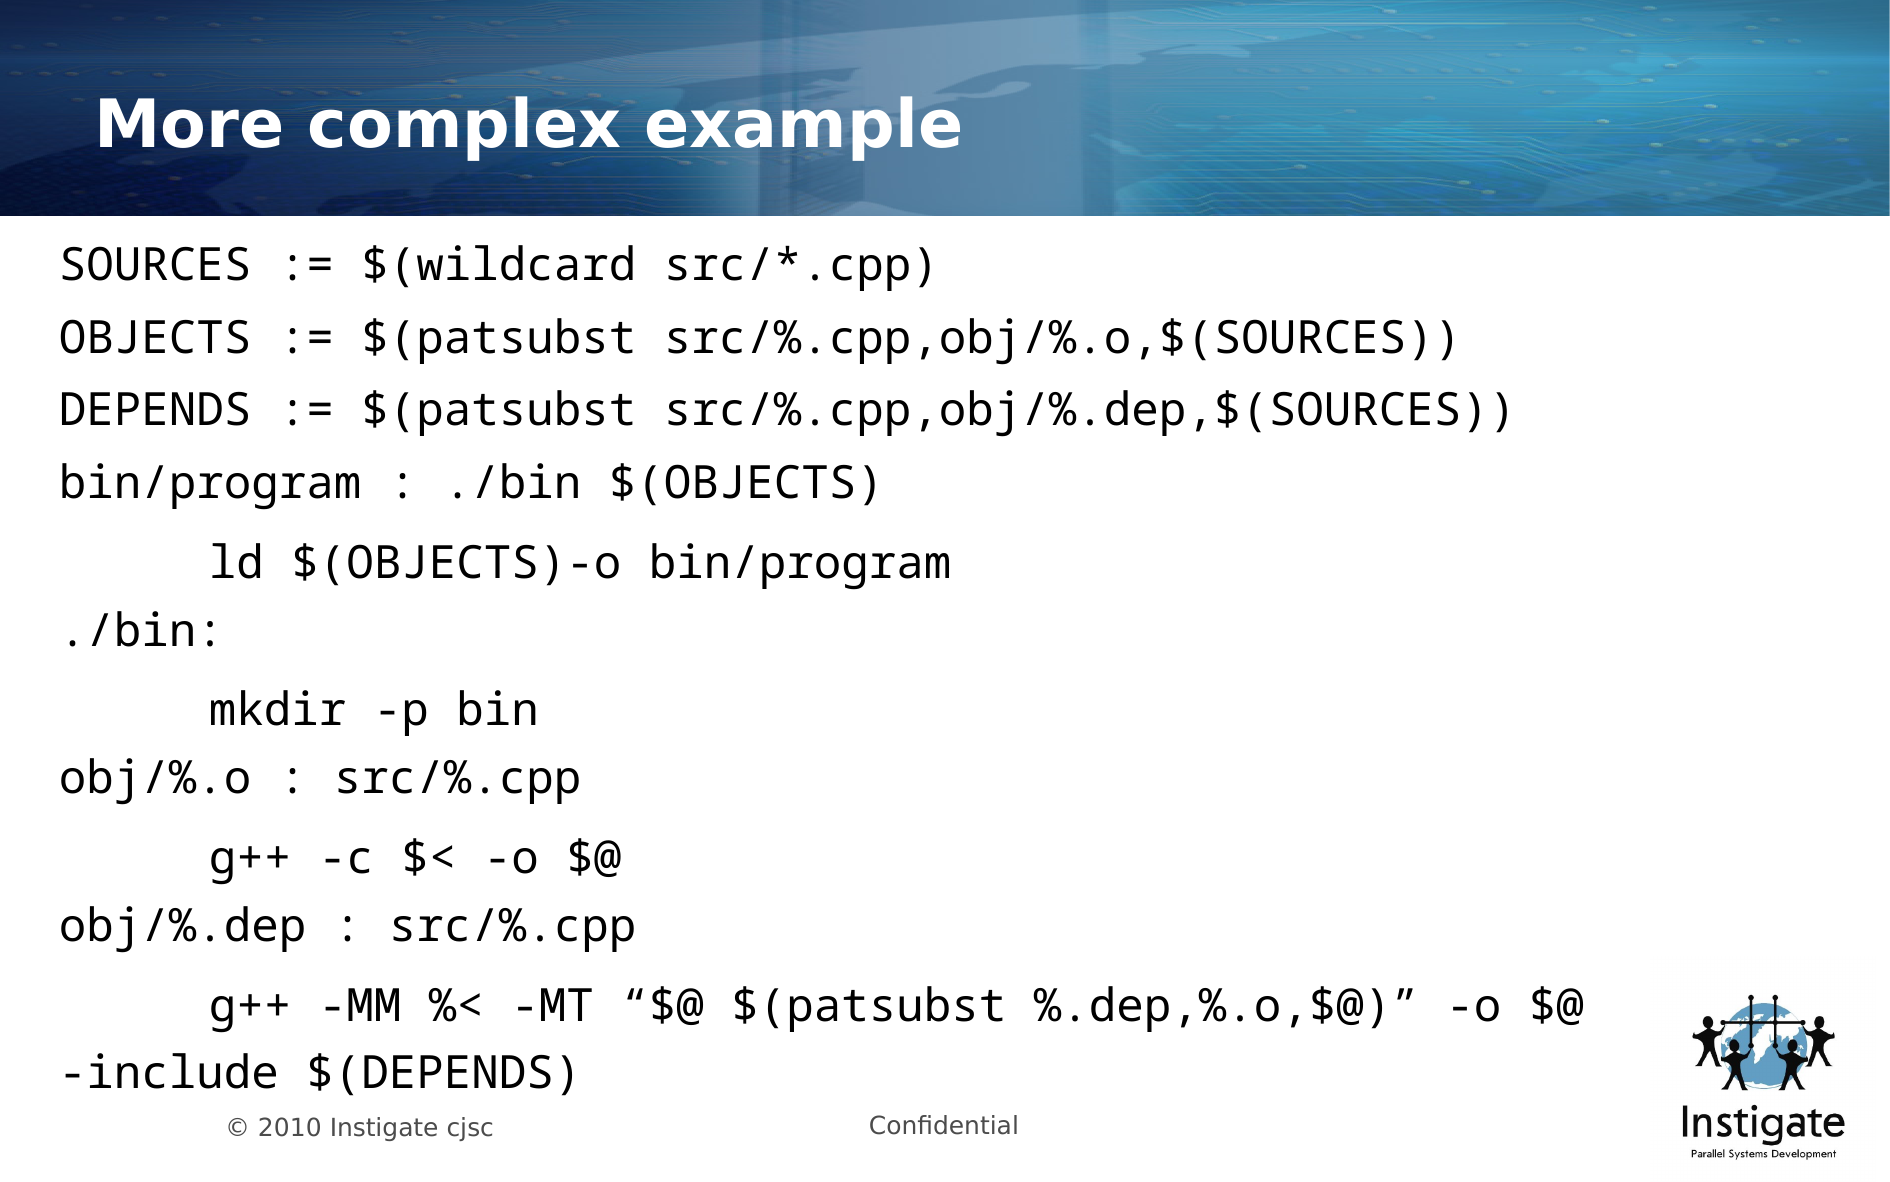

# More complex example
SOURCES := $(wildcard src/*.cpp)
OBJECTS := $(patsubst src/%.cpp,obj/%.o,$(SOURCES))
DEPENDS := $(patsubst src/%.cpp,obj/%.dep,$(SOURCES))
bin/program : ./bin $(OBJECTS)
ld $(OBJECTS)-o bin/program
./bin:
mkdir -p bin
obj/%.o : src/%.cpp
g++ -c $< -o $@
obj/%.dep : src/%.cpp
g++ -MM %< -MT “$@ $(patsubst %.dep,%.o,$@)” -o $@
-include $(DEPENDS)